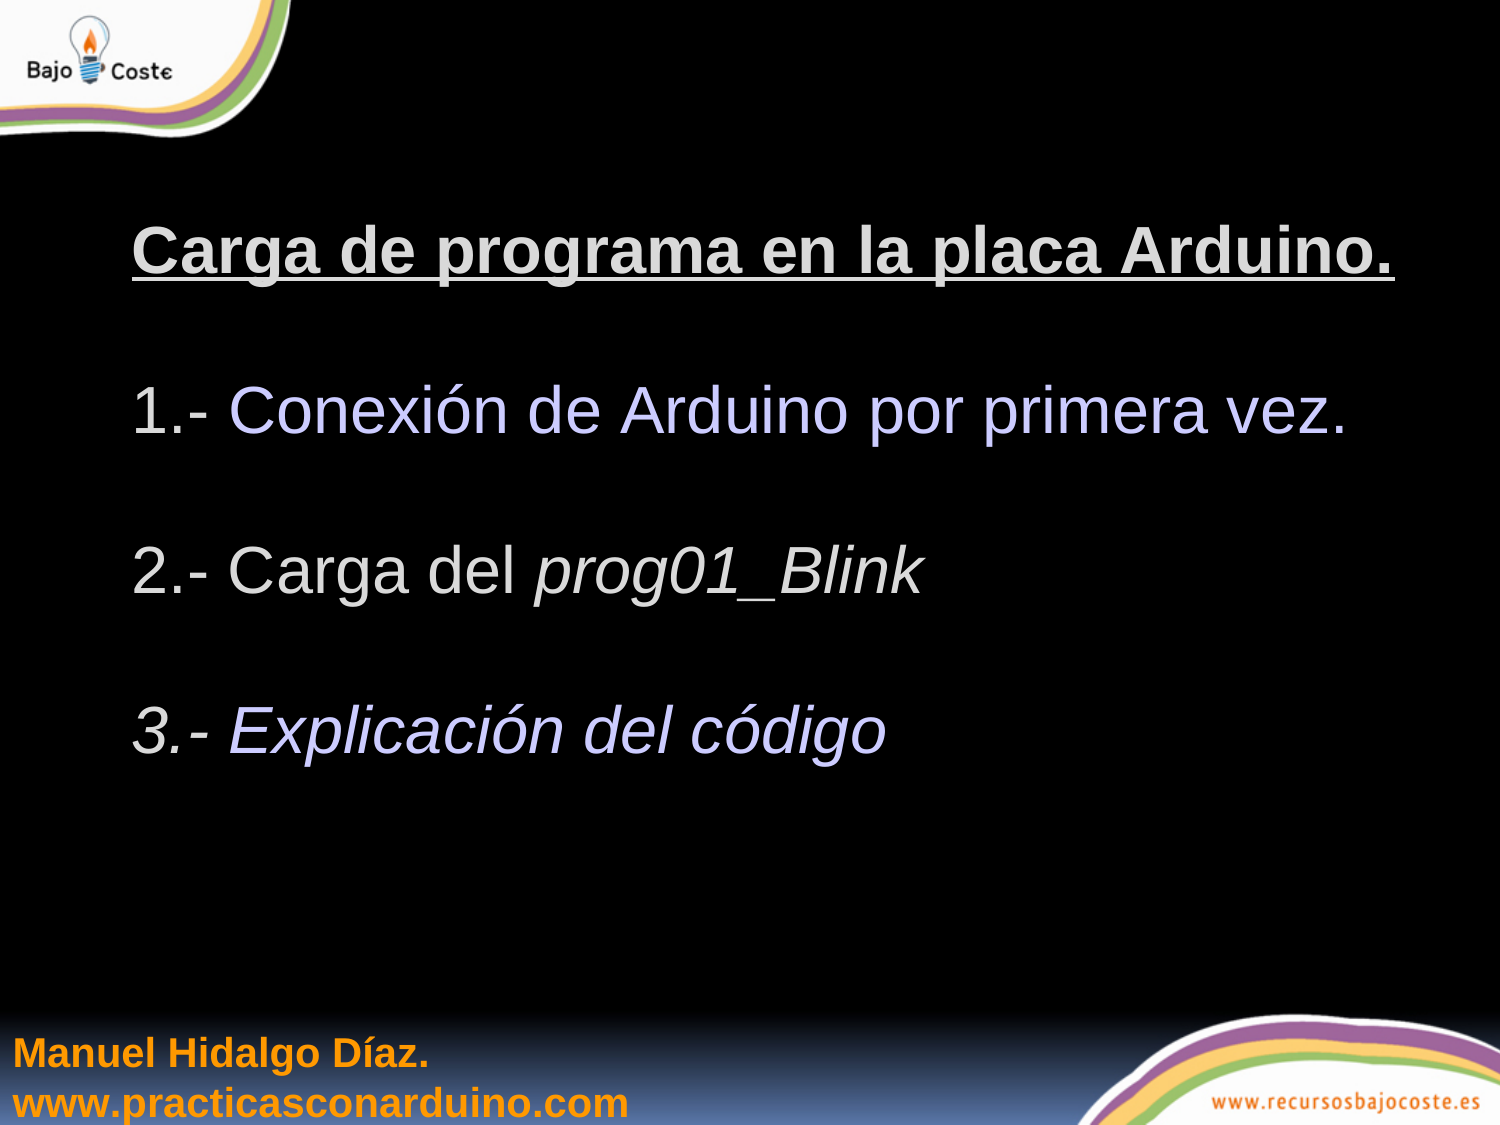

Carga de programa en la placa Arduino.
1.- Conexión de Arduino por primera vez.
2.- Carga del prog01_Blink
3.- Explicación del código
Manuel Hidalgo Díaz.
www.practicasconarduino.com